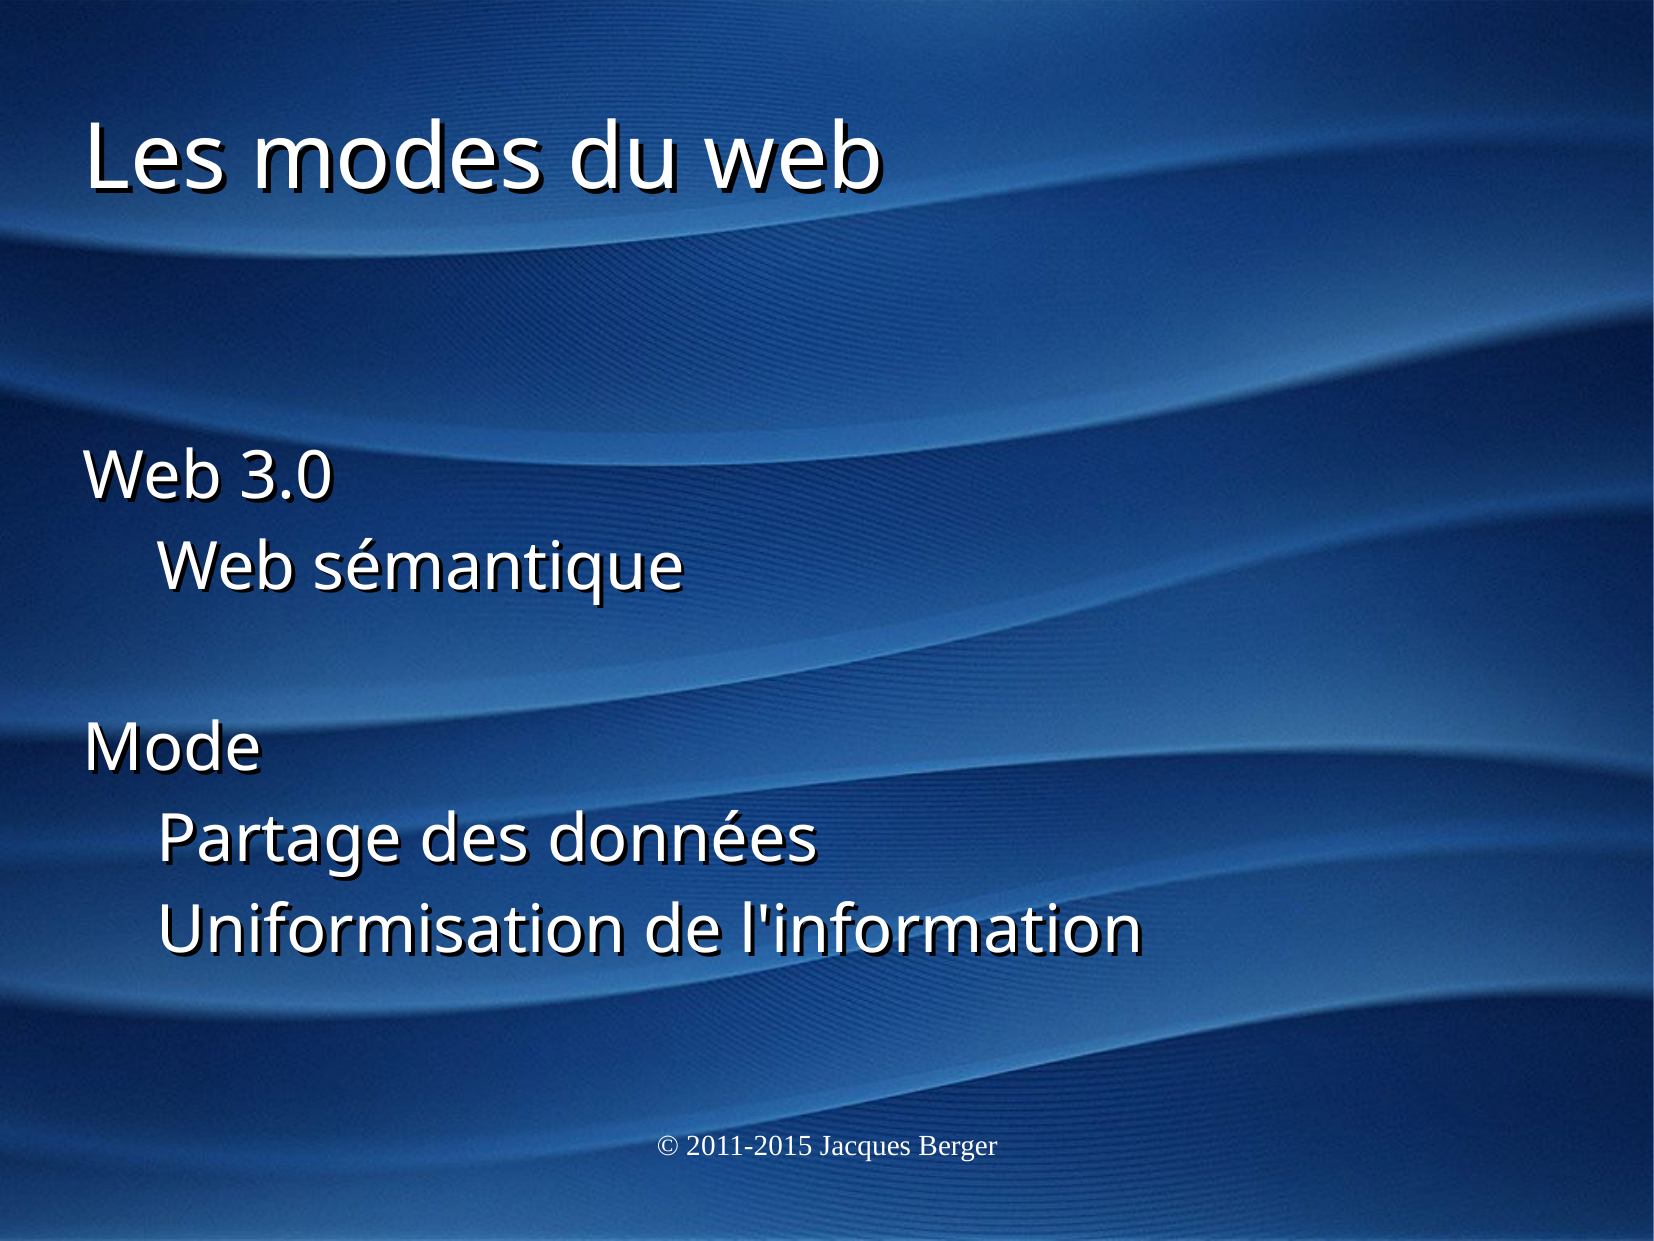

# Les modes du web
Web 3.0
	Web sémantique
Mode
	Partage des données
	Uniformisation de l'information
© 2011-2015 Jacques Berger